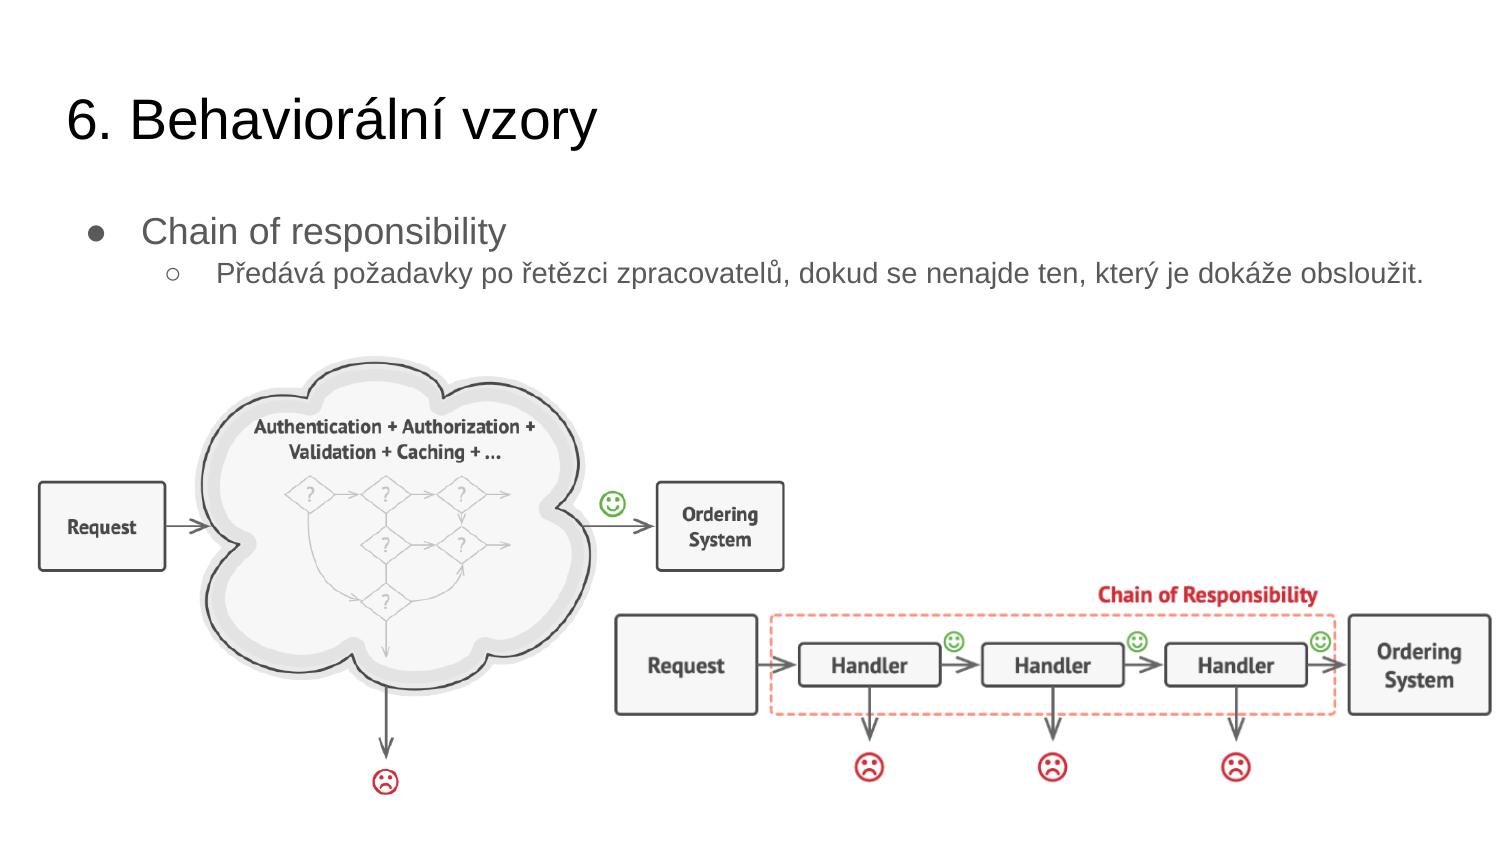

# 6. Behaviorální vzory
Chain of responsibility
Předává požadavky po řetězci zpracovatelů, dokud se nenajde ten, který je dokáže obsloužit.